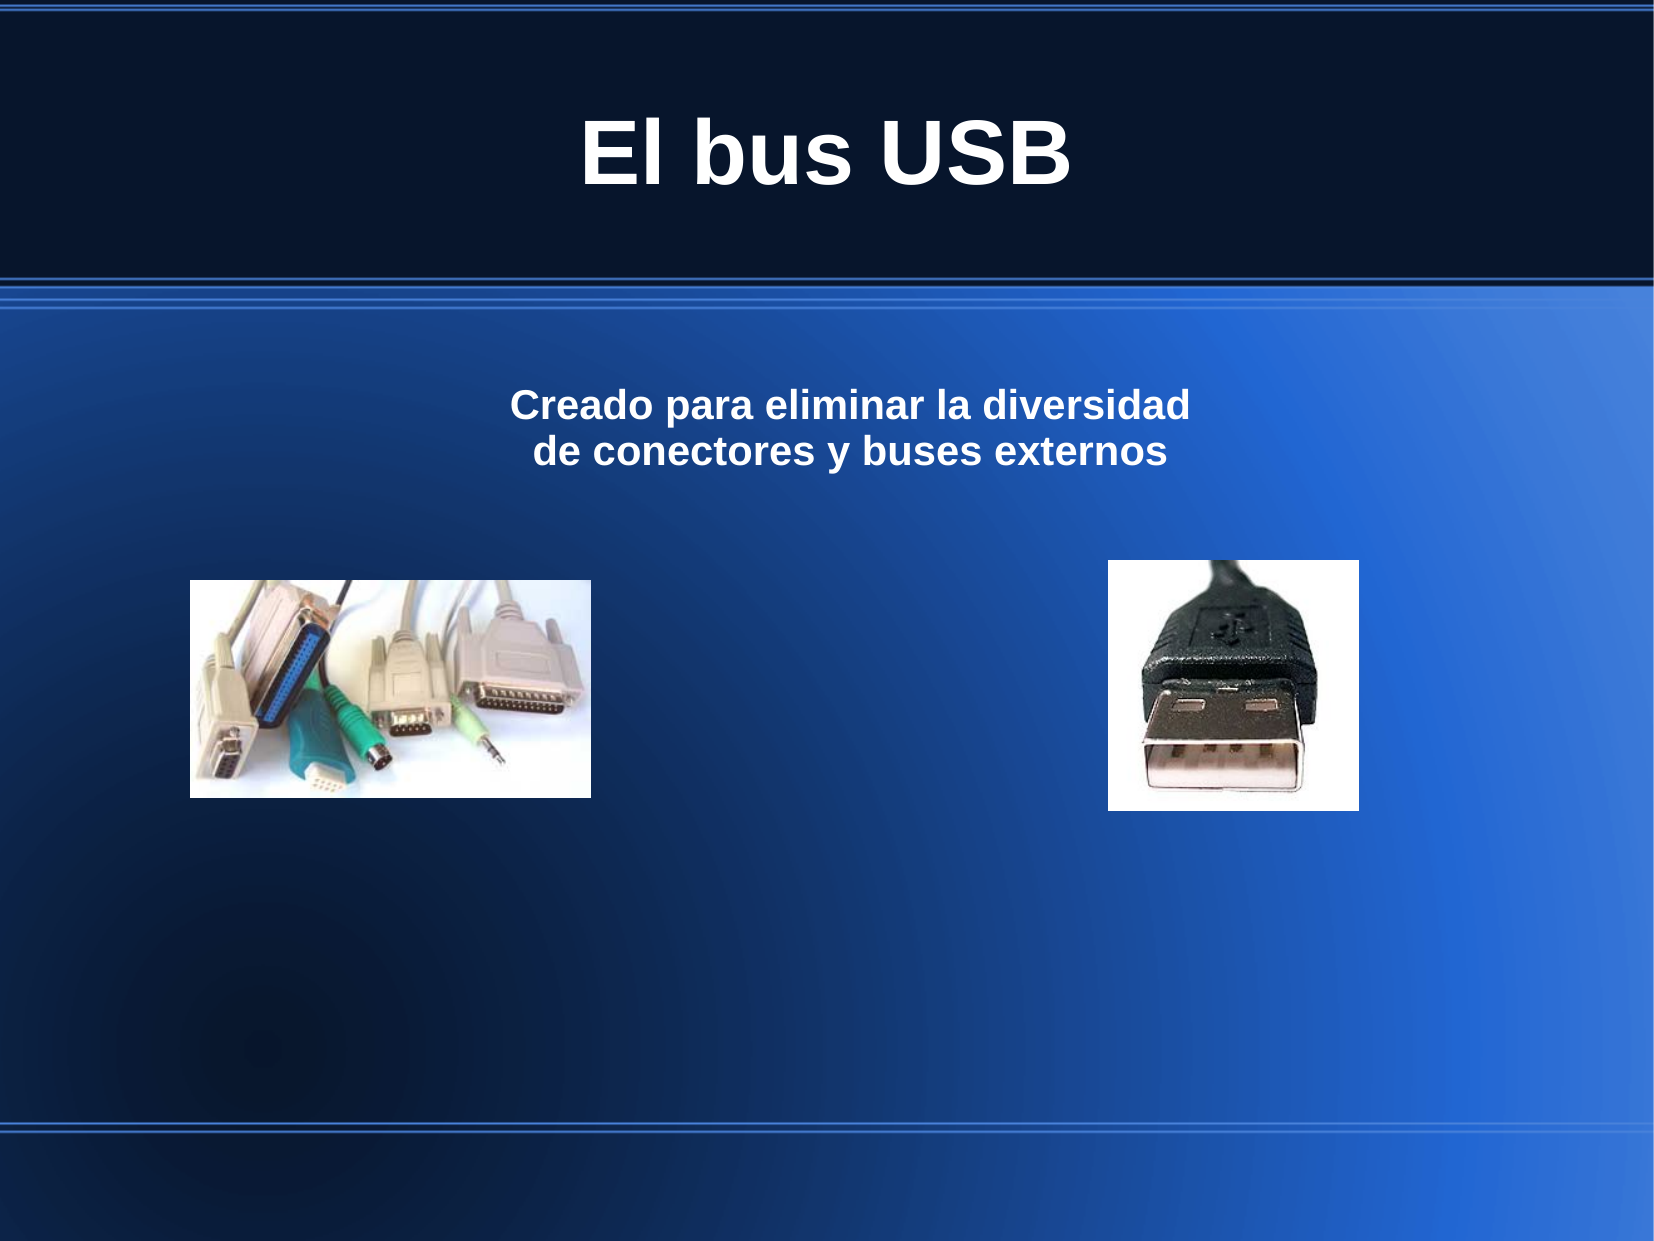

# El bus USB
Creado para eliminar la diversidad de conectores y buses externos